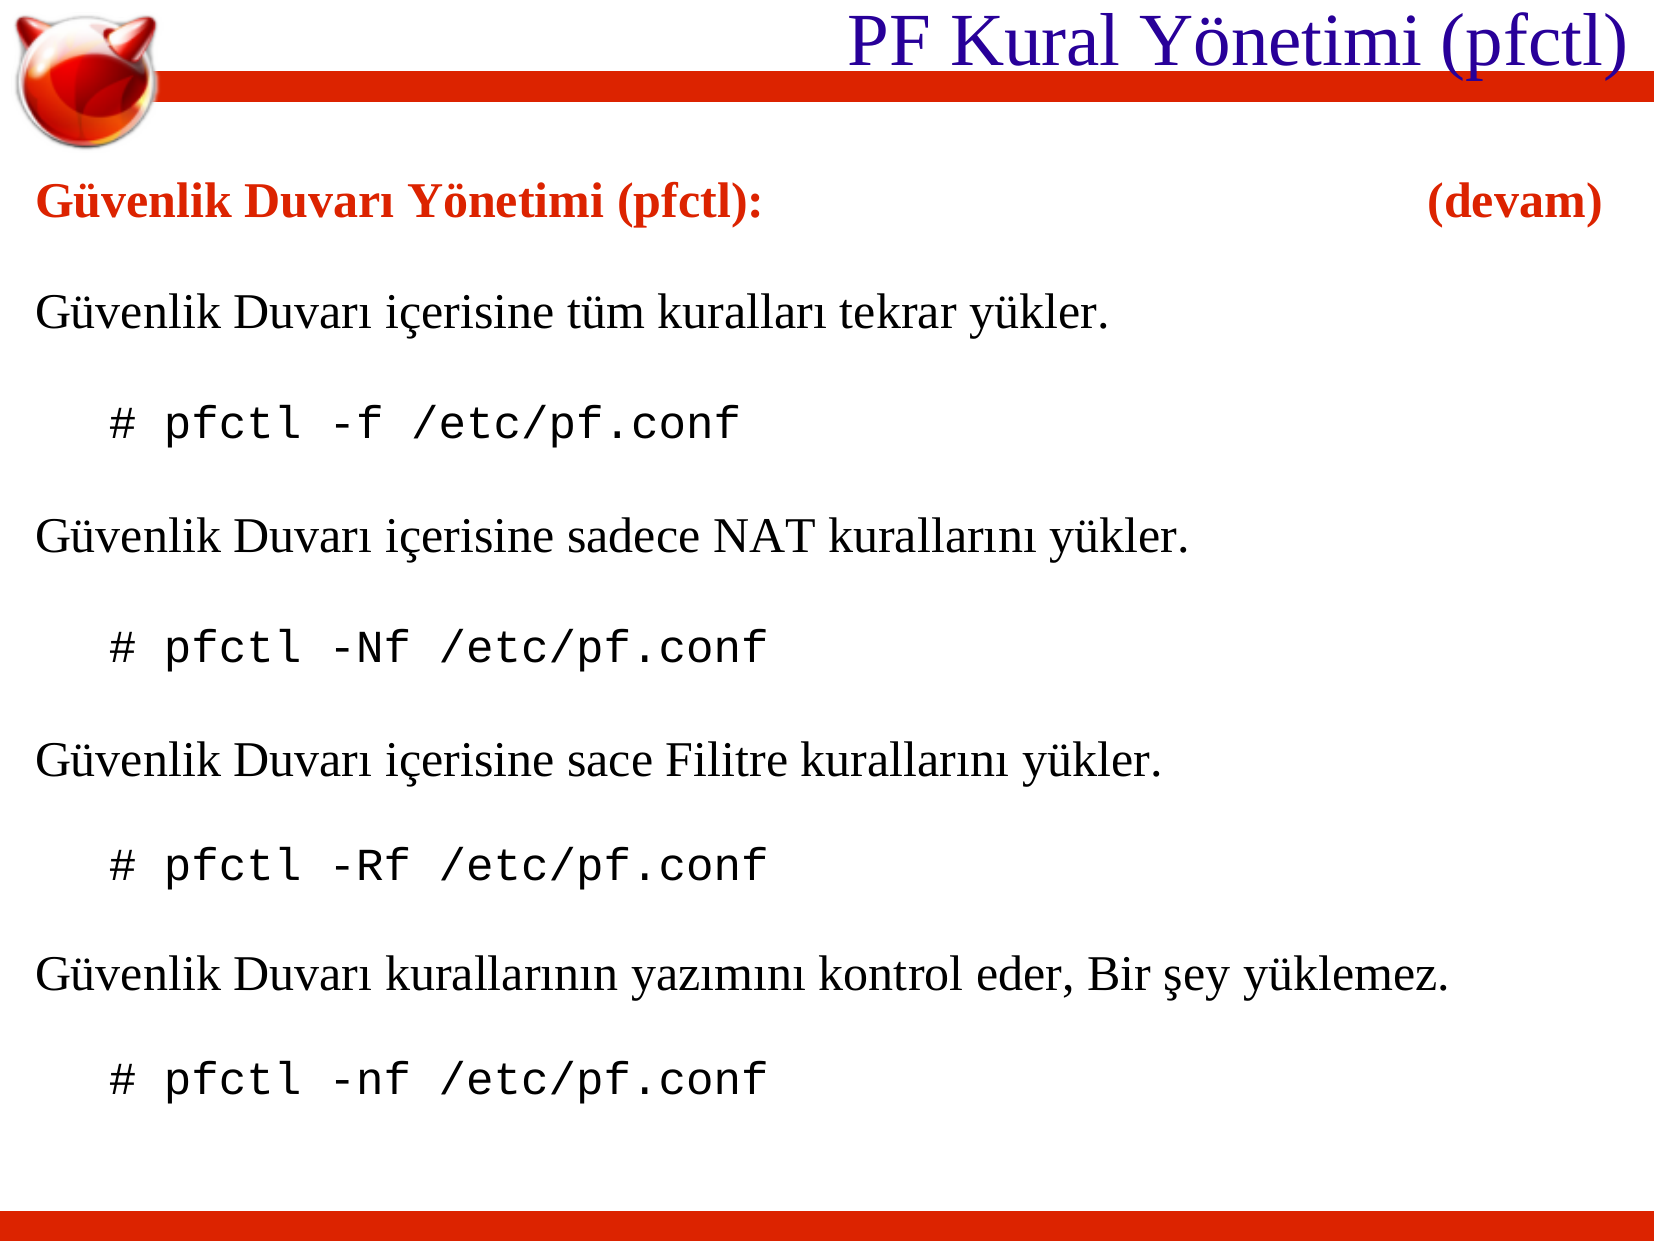

PF Kural Yönetimi (pfctl)
Güvenlik Duvarı Yönetimi (pfctl): (devam)
Güvenlik Duvarı içerisine tüm kuralları tekrar yükler.
	# pfctl -f /etc/pf.conf
Güvenlik Duvarı içerisine sadece NAT kurallarını yükler.
	# pfctl -Nf /etc/pf.conf
Güvenlik Duvarı içerisine sace Filitre kurallarını yükler.
	# pfctl -Rf /etc/pf.conf
Güvenlik Duvarı kurallarının yazımını kontrol eder, Bir şey yüklemez.
	# pfctl -nf /etc/pf.conf